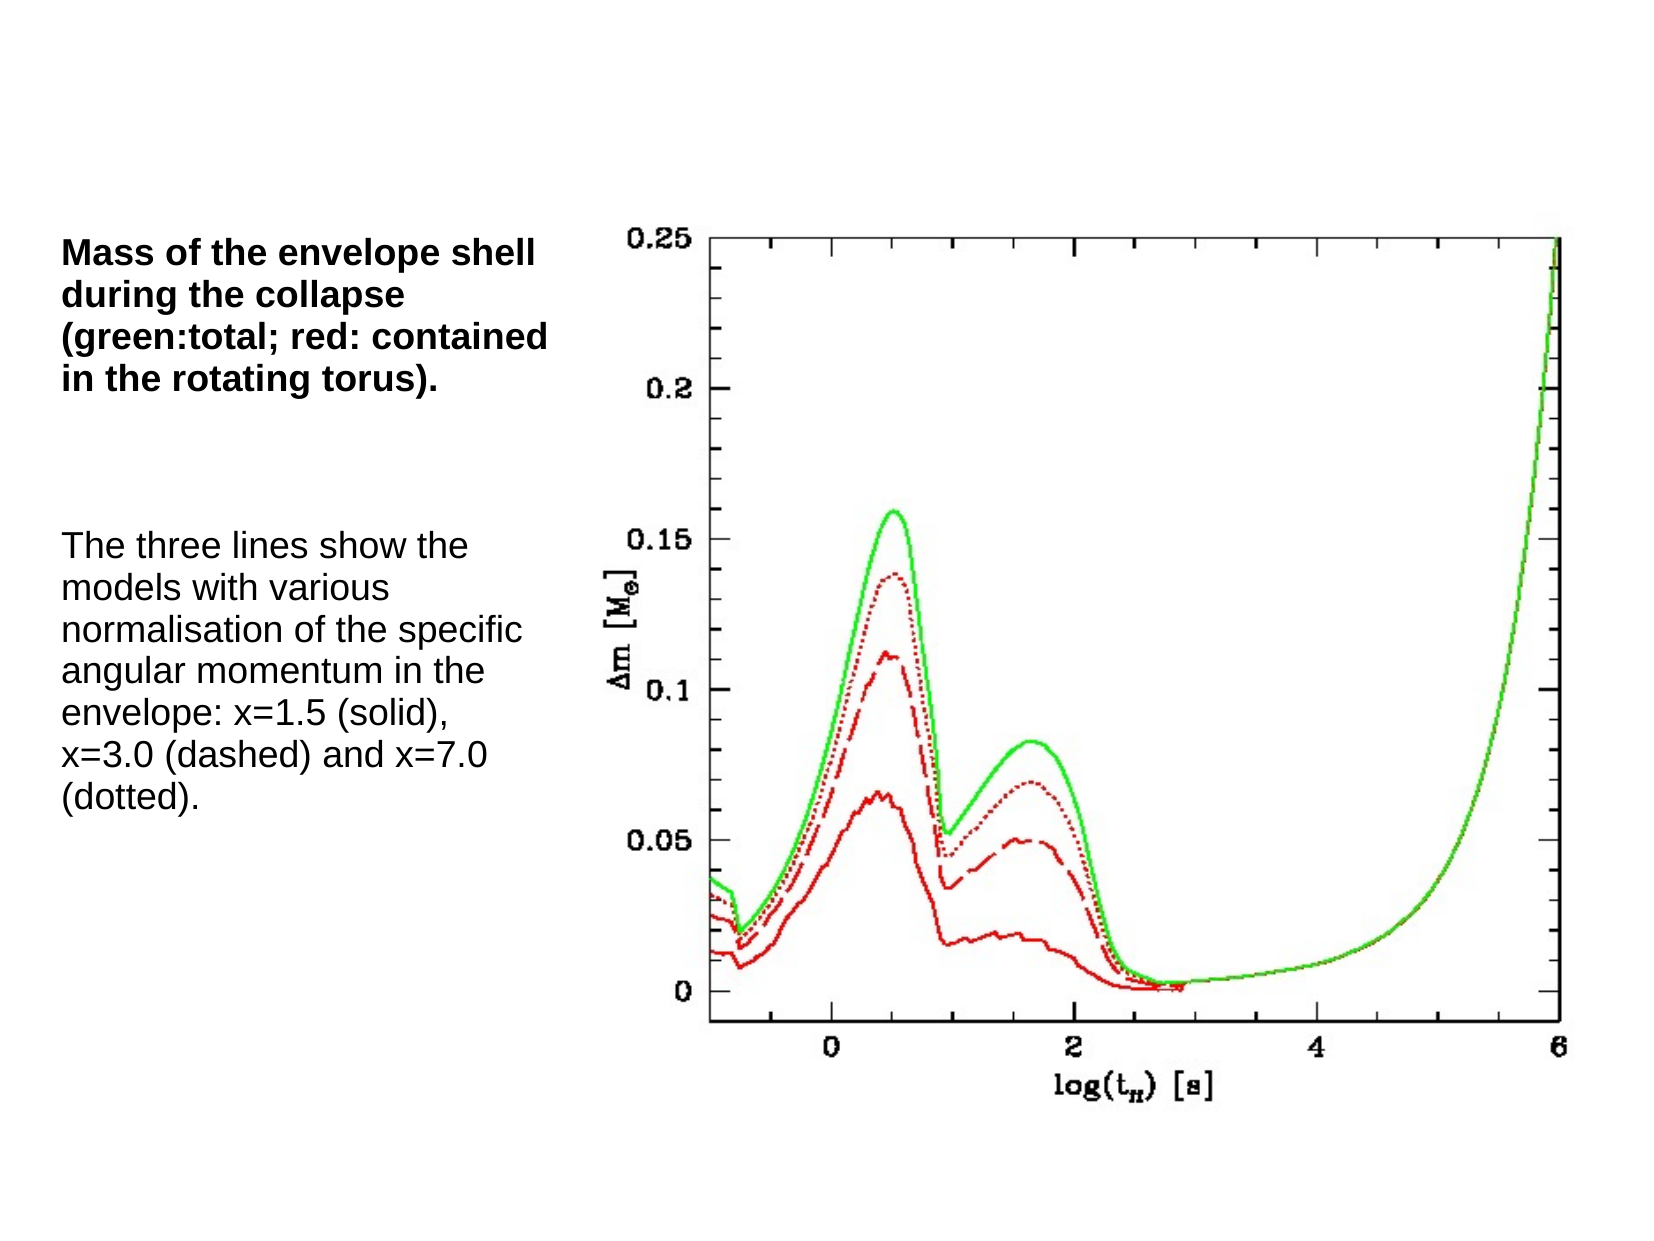

Mass of the envelope shell during the collapse (green:total; red: contained in the rotating torus).
The three lines show the models with various normalisation of the specific angular momentum in the envelope: x=1.5 (solid),
x=3.0 (dashed) and x=7.0 (dotted).